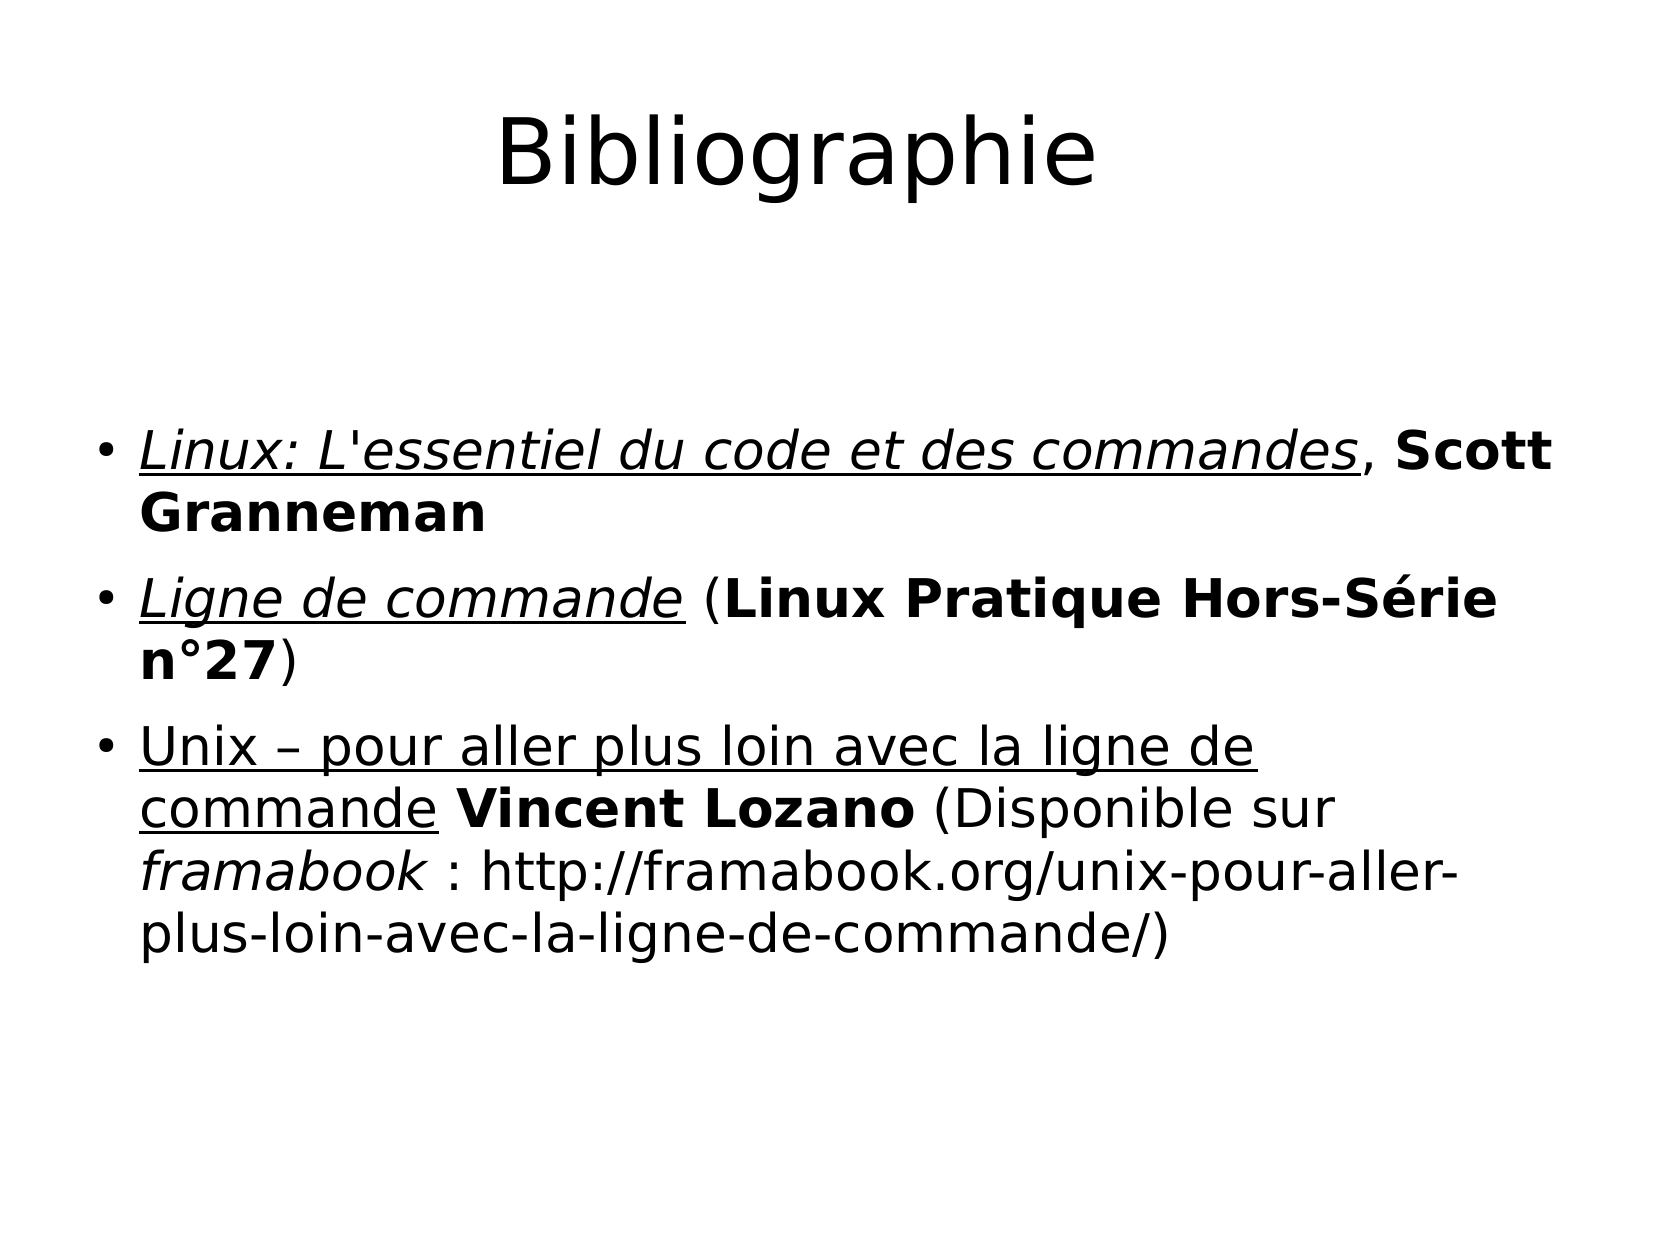

# Bibliographie
Linux: L'essentiel du code et des commandes, Scott Granneman
Ligne de commande (Linux Pratique Hors-Série n°27)
Unix – pour aller plus loin avec la ligne de commande Vincent Lozano (Disponible sur framabook : http://framabook.org/unix-pour-aller-plus-loin-avec-la-ligne-de-commande/)